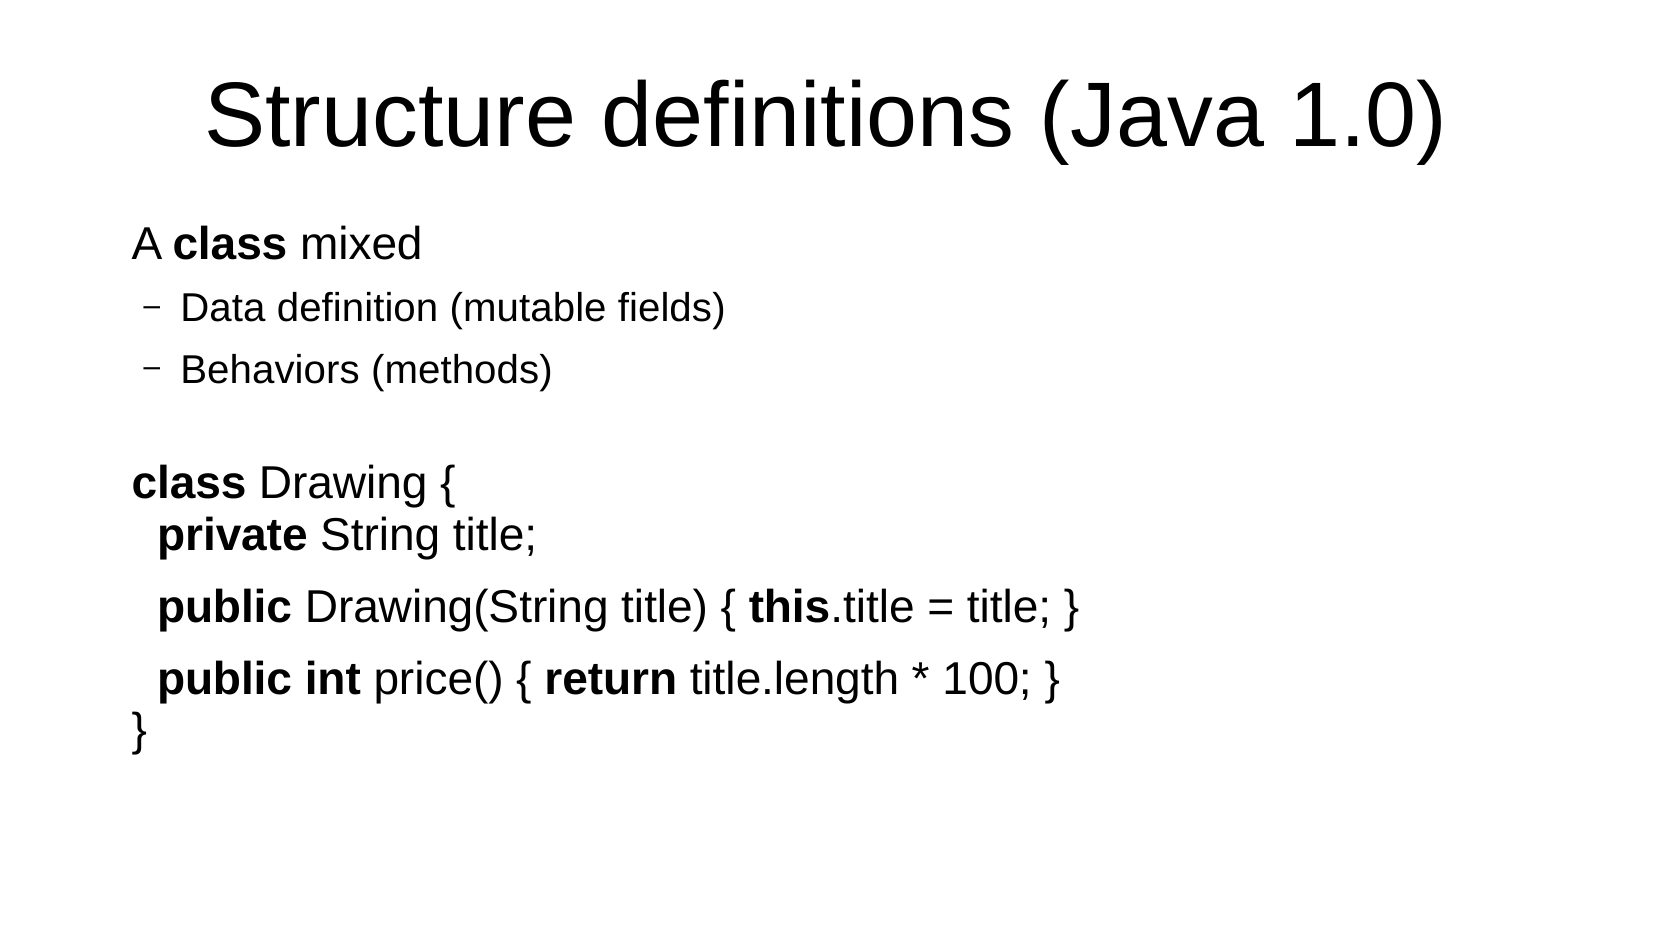

# Structure definitions (Java 1.0)
A class mixed
Data definition (mutable fields)
Behaviors (methods)
class Drawing {
 private String title;
 public Drawing(String title) { this.title = title; }
 public int price() { return title.length * 100; }
}